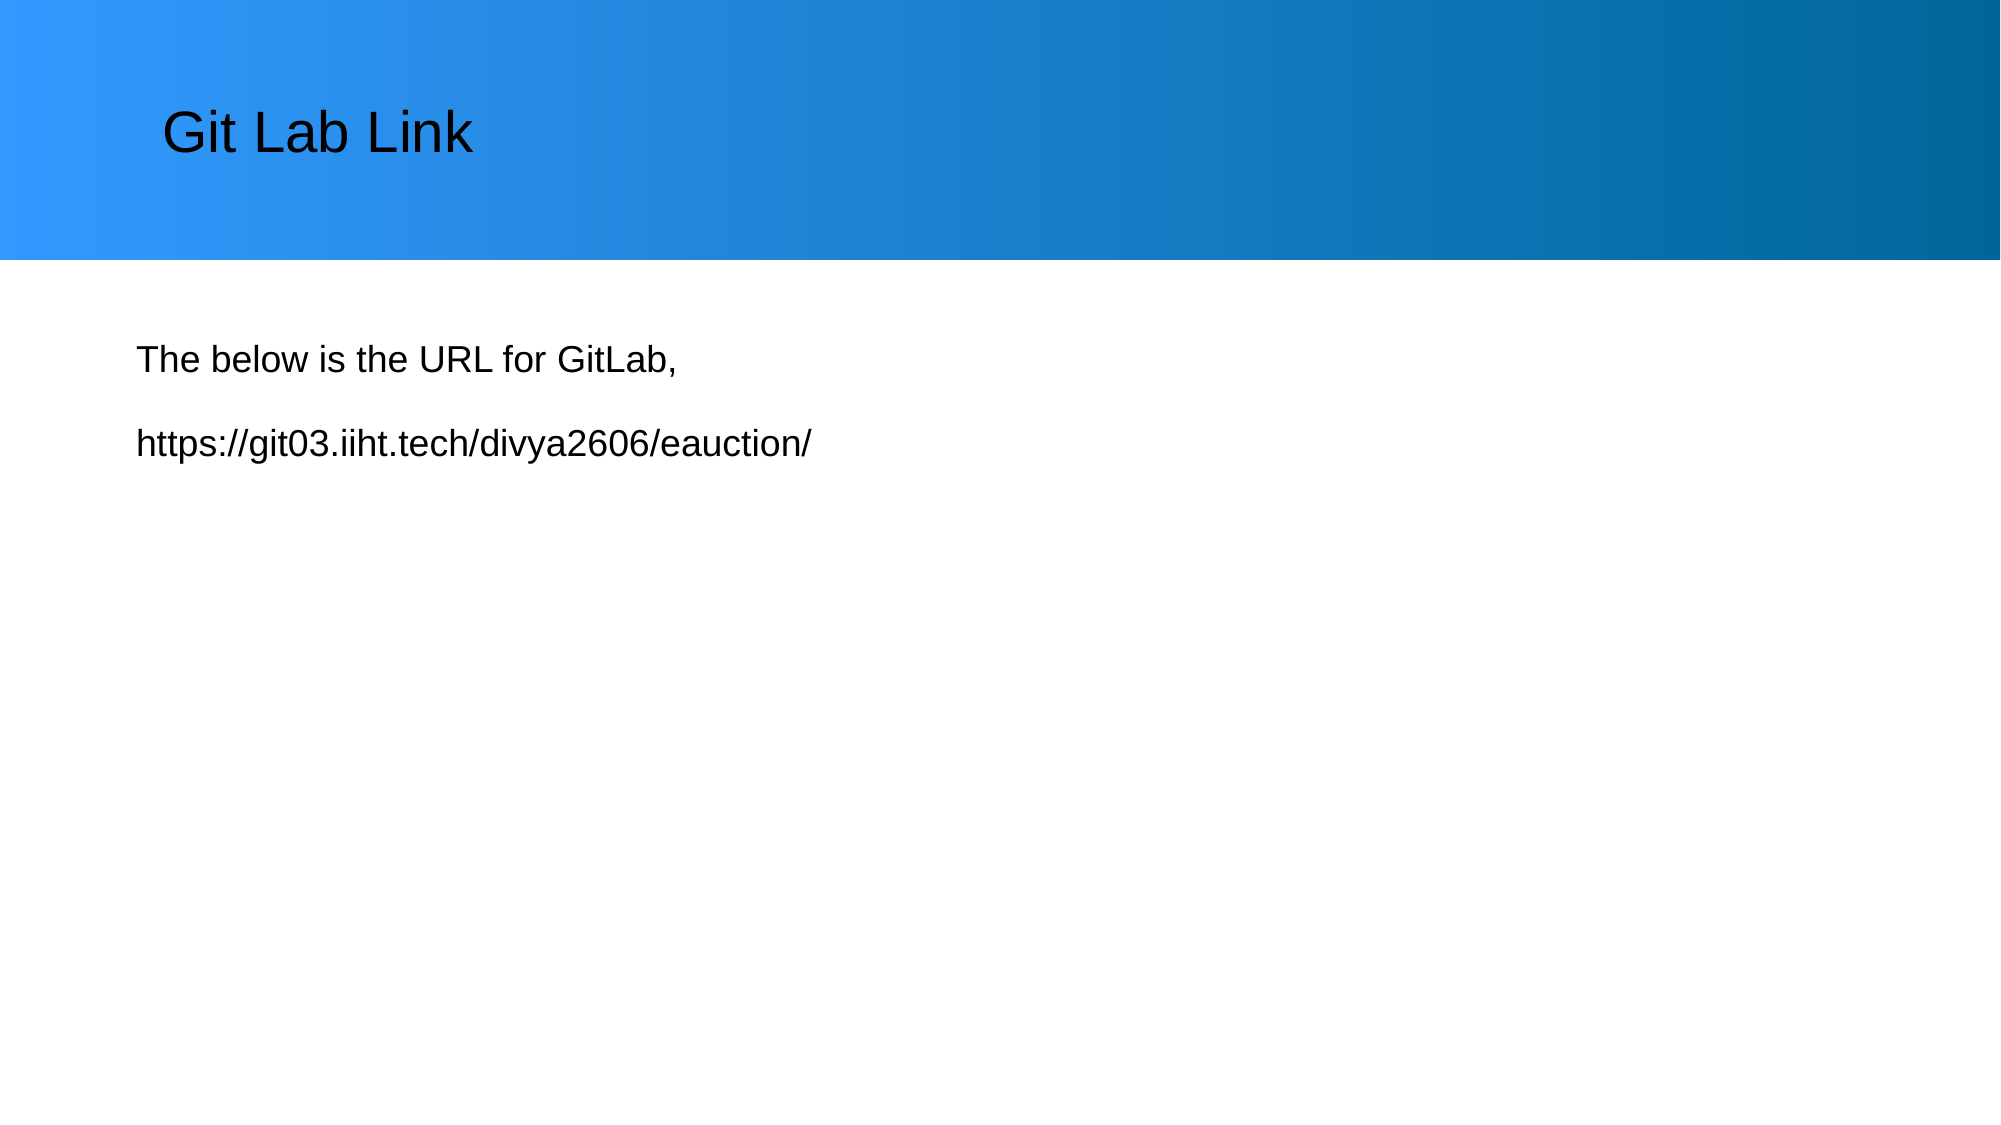

Git Lab Link
The below is the URL for GitLab,
https://git03.iiht.tech/divya2606/eauction/